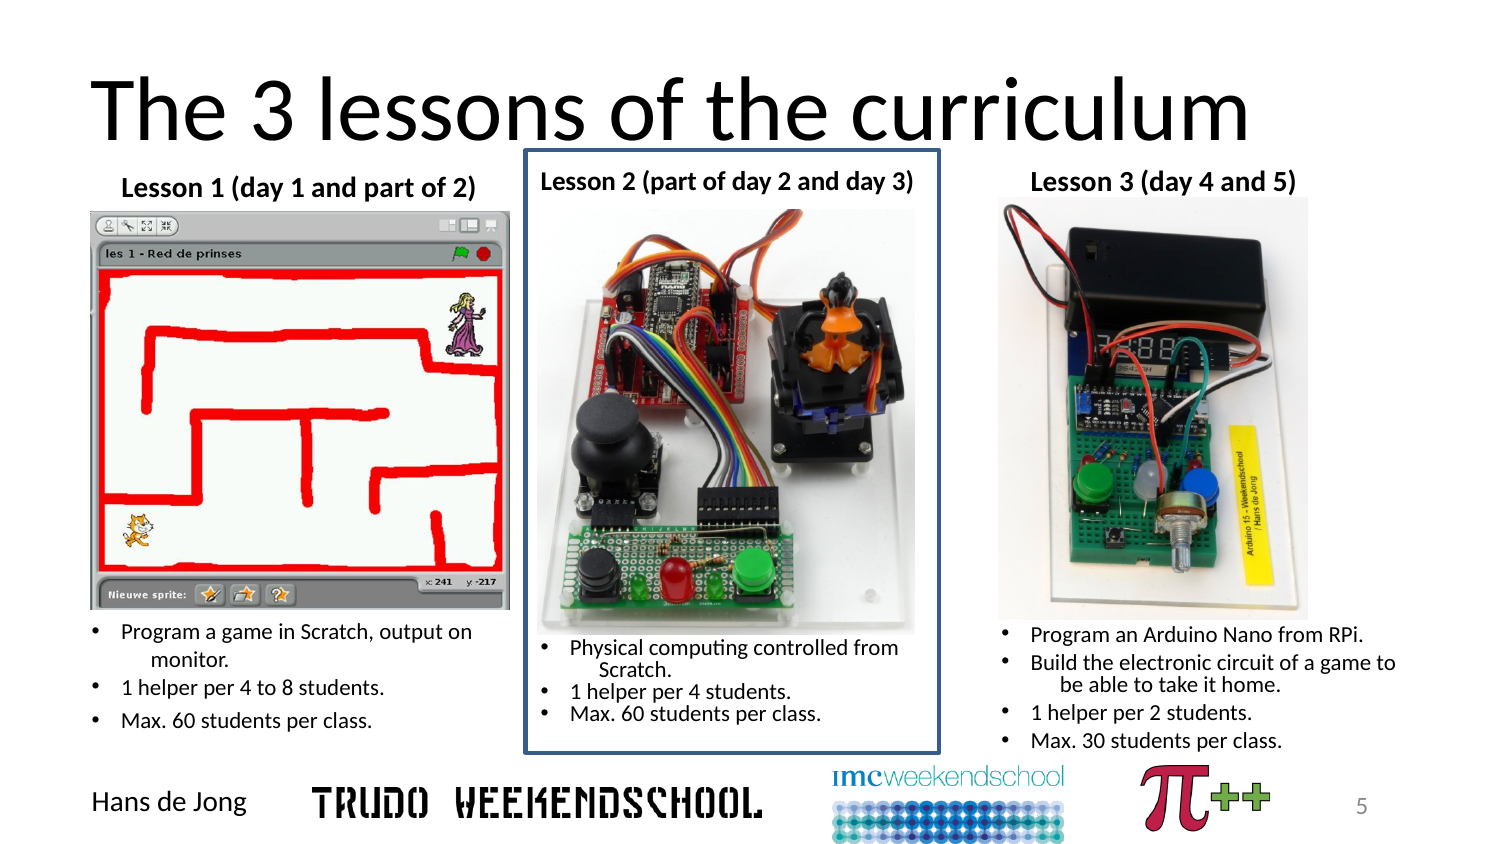

# The 3 lessons of the curriculum
Lesson 1 (day 1 and part of 2)
Program a game in Scratch, output on monitor.
1 helper per 4 to 8 students.
Max. 60 students per class.
Lesson 2 (part of day 2 and day 3)
Physical computing controlled from Scratch.
1 helper per 4 students.
Max. 60 students per class.
Lesson 3 (day 4 and 5)
Program an Arduino Nano from RPi.
Build the electronic circuit of a game to be able to take it home.
1 helper per 2 students.
Max. 30 students per class.